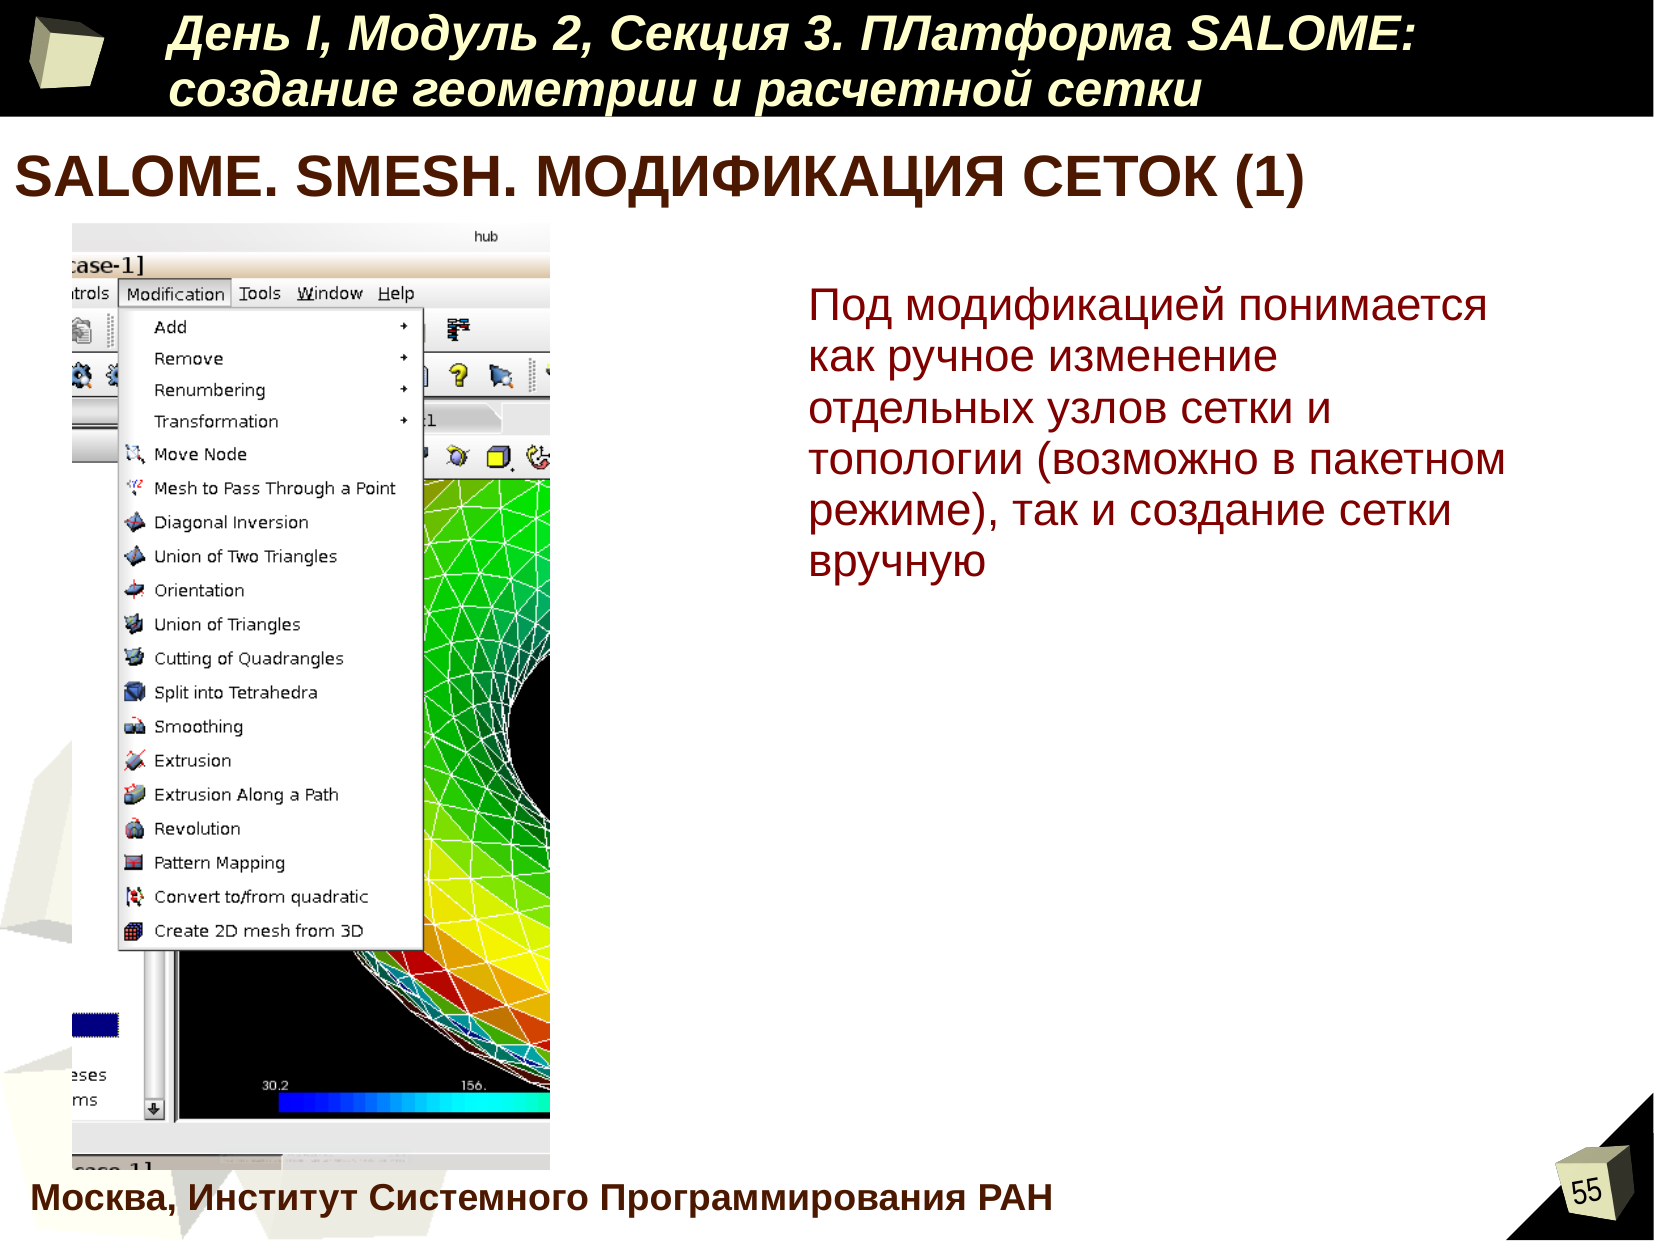

SALOME. SMESH. МОДИФИКАЦИЯ СЕТОК (1)
Под модификацией понимается как ручное изменение отдельных узлов сетки и топологии (возможно в пакетном режиме), так и создание сетки вручную